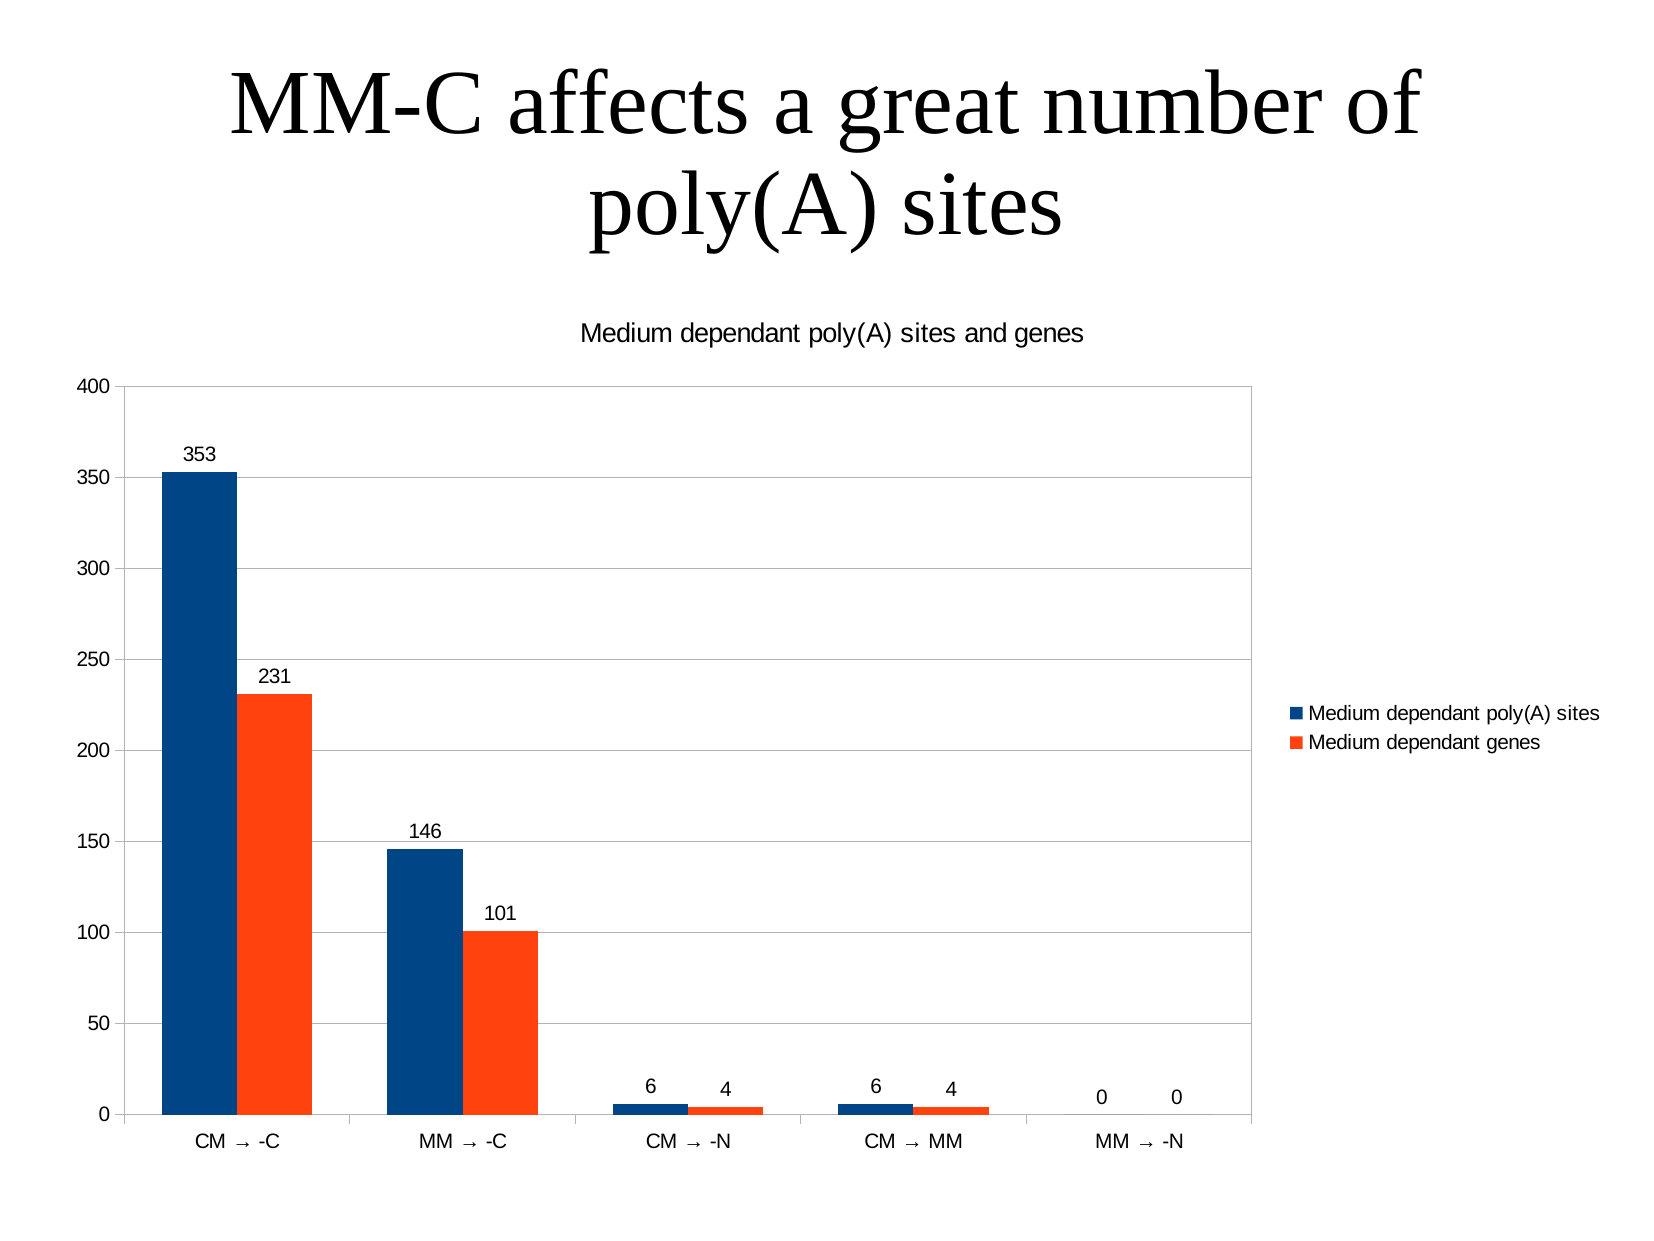

# MM-C affects a great number of poly(A) sites
### Chart: Medium dependant poly(A) sites and genes
| Category | Medium dependant poly(A) sites | Medium dependant genes |
|---|---|---|
| CM → -C | 353.0 | 231.0 |
| MM → -C | 146.0 | 101.0 |
| CM → -N | 6.0 | 4.0 |
| CM → MM | 6.0 | 4.0 |
| MM → -N | 0.0 | 0.0 |